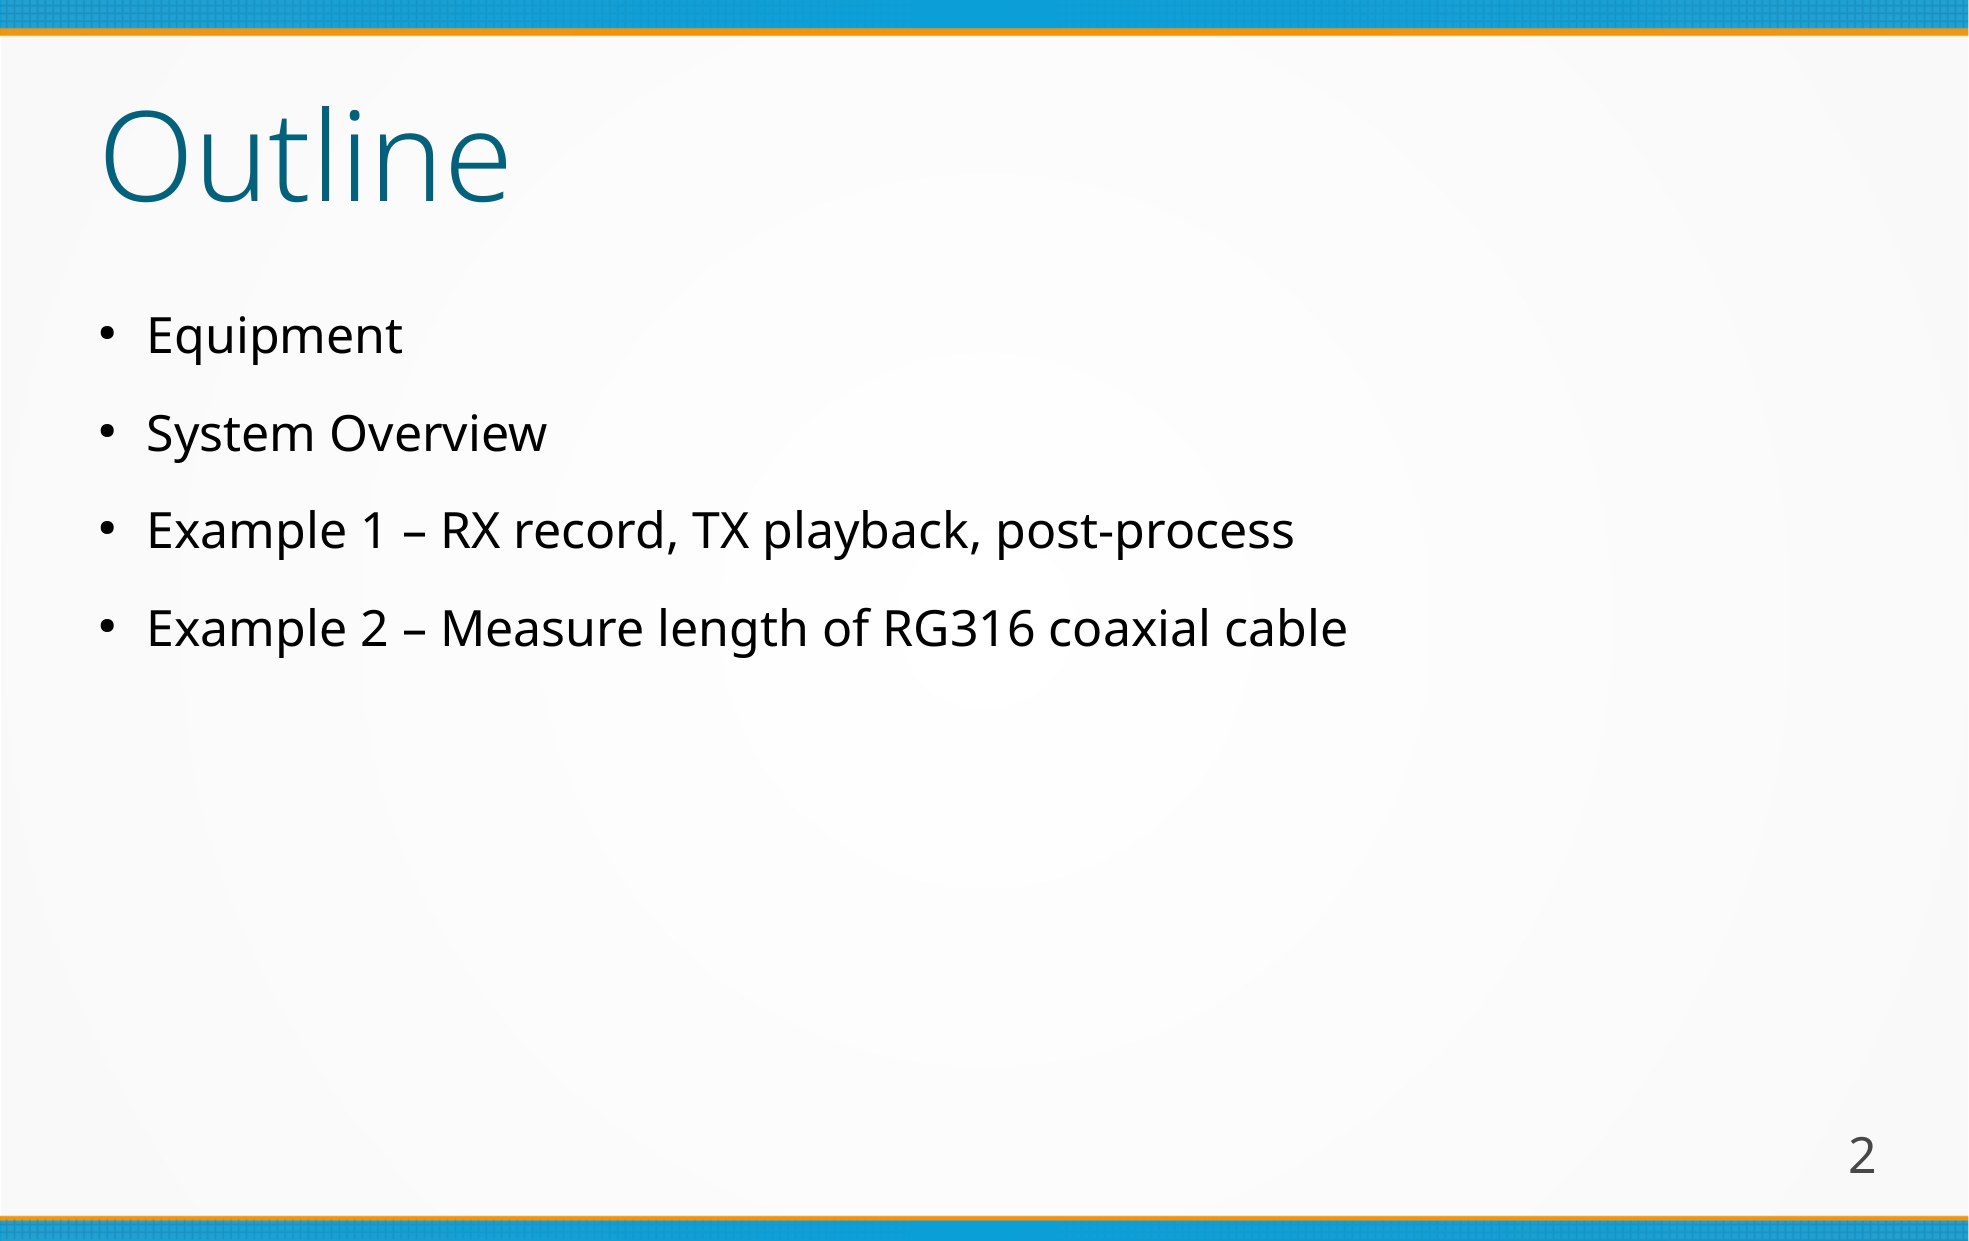

# Outline
 Equipment
 System Overview
 Example 1 – RX record, TX playback, post-process
 Example 2 – Measure length of RG316 coaxial cable
2